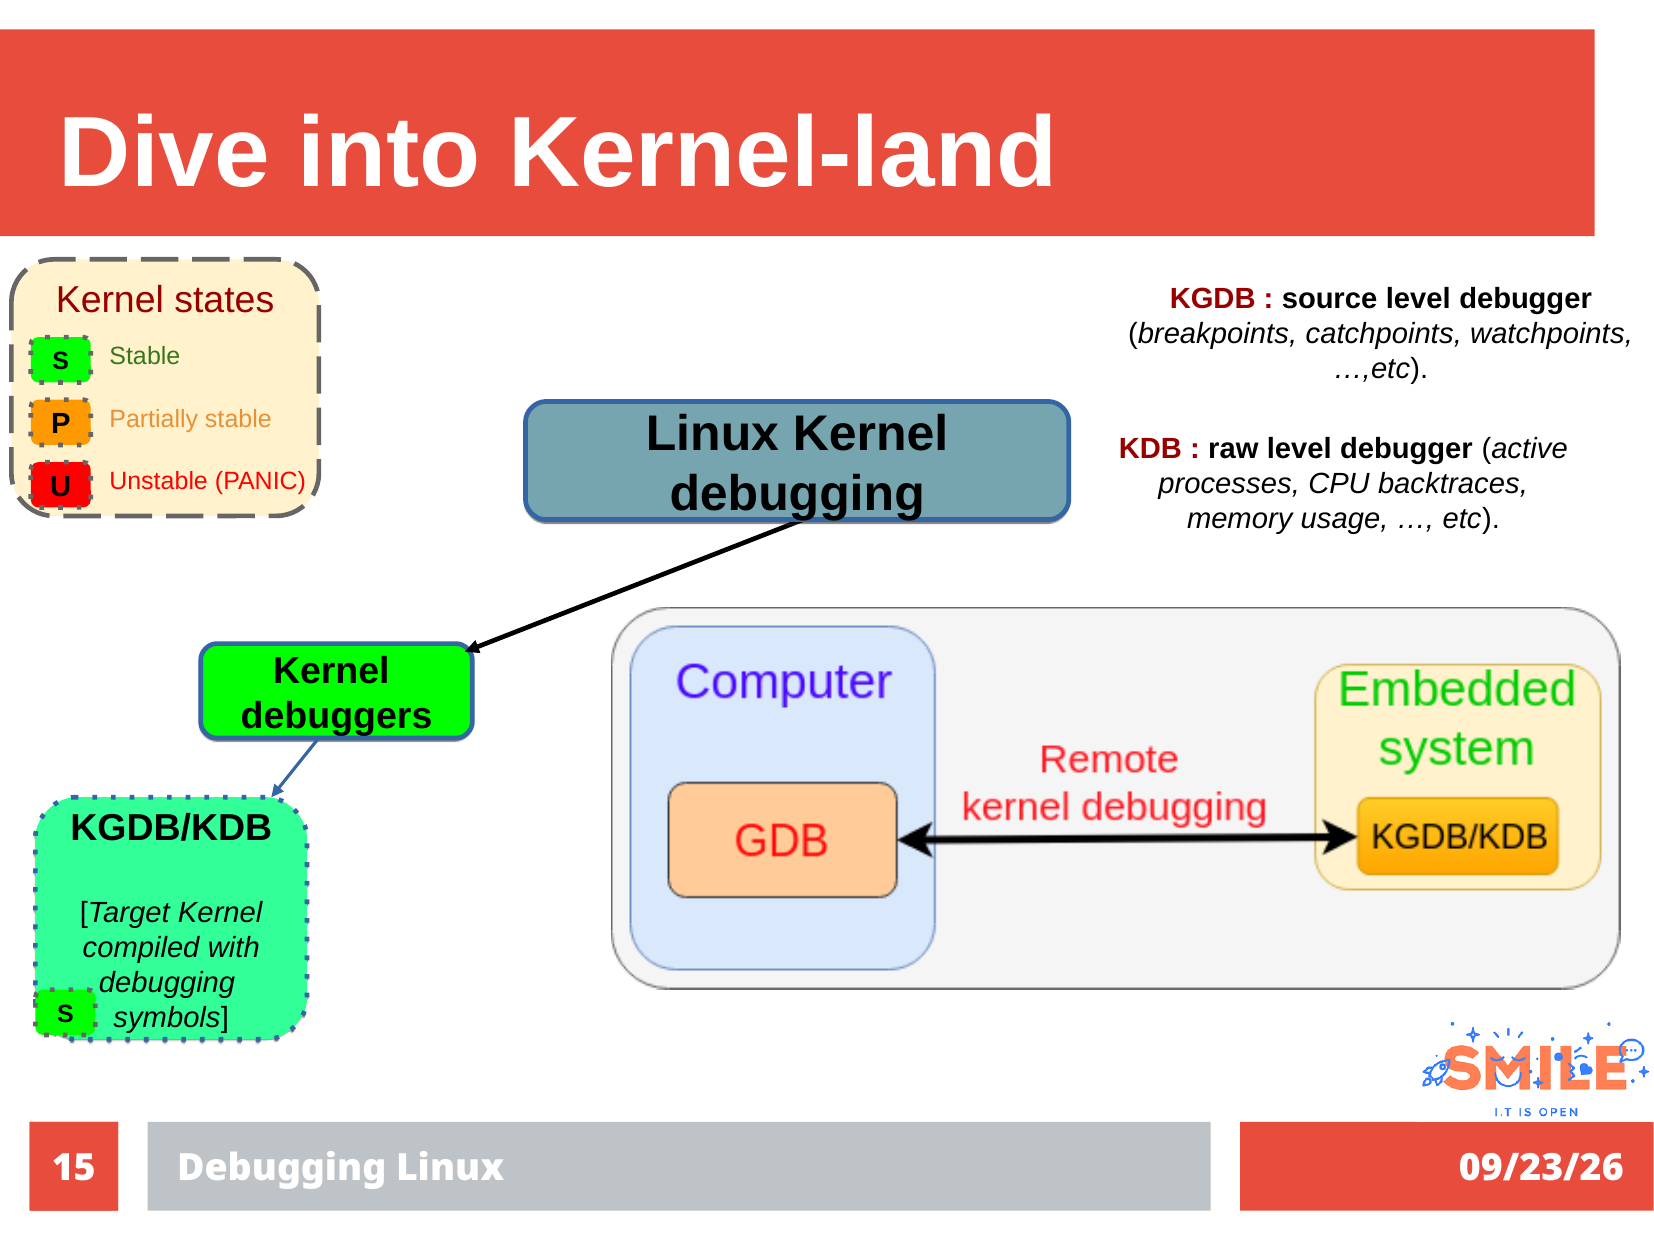

Dive into Kernel-land
Kernel states
KGDB : source level debugger (breakpoints, catchpoints, watchpoints, …,etc).
Stable
S
Partially stable
P
Linux Kernel debugging
KDB : raw level debugger (active processes, CPU backtraces, memory usage, …, etc).
Unstable (PANIC)
U
Kernel
debuggers
KGDB/KDB
[Target Kernel compiled with debugging
symbols]
S
15
Debugging Linux